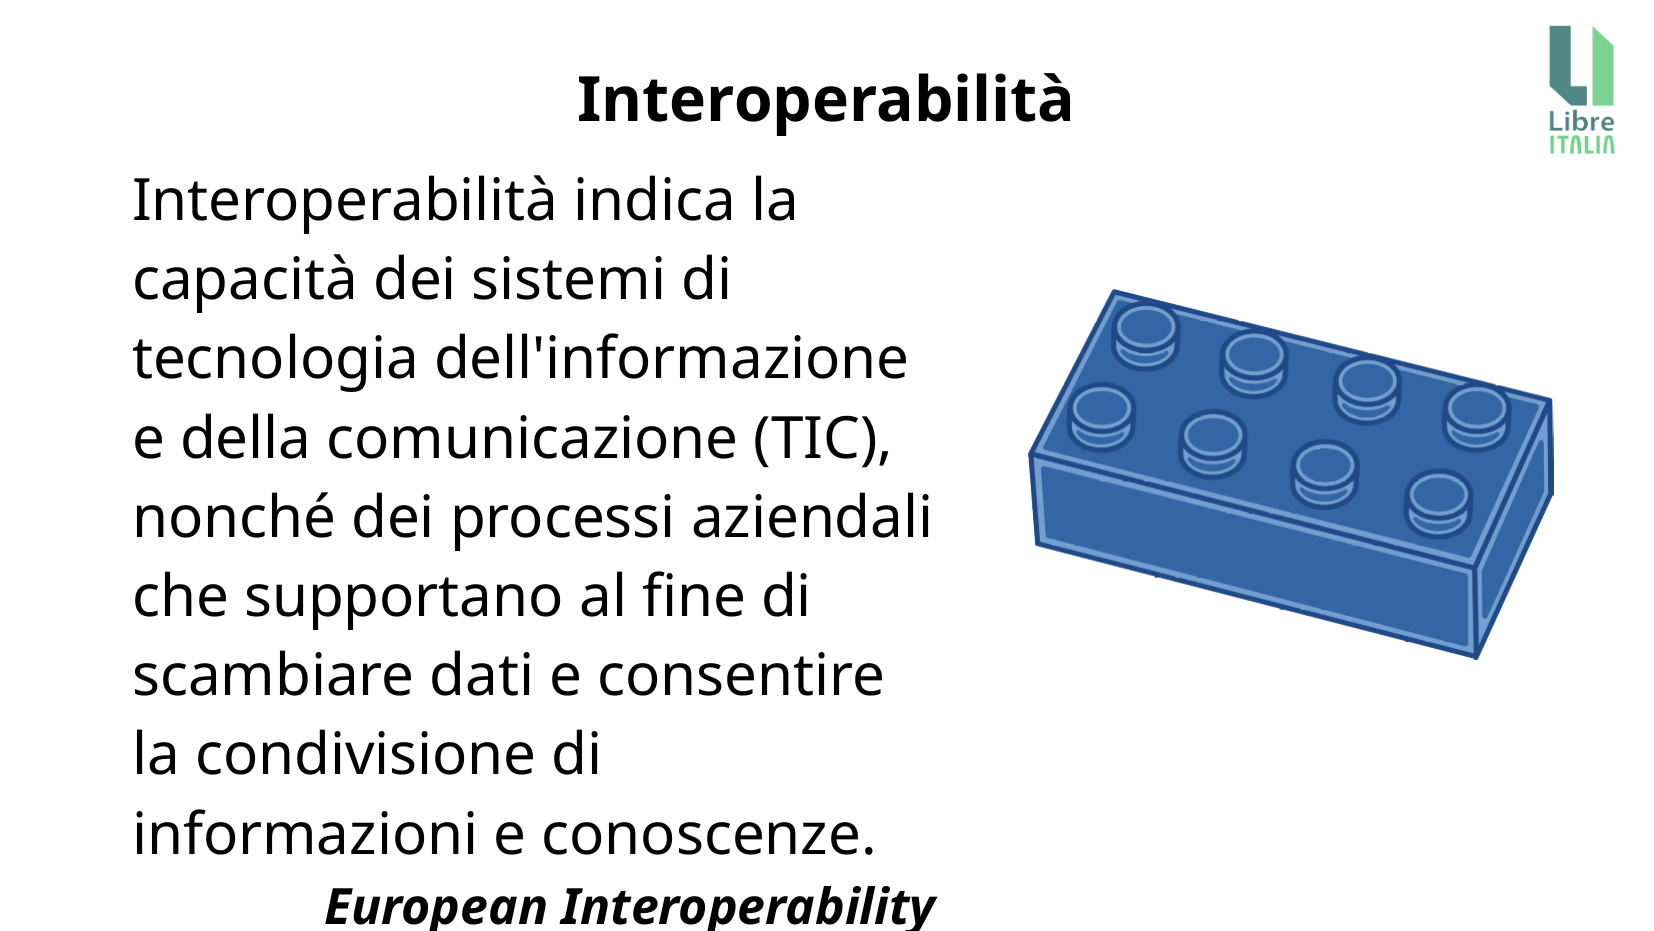

# Interoperabilità
Interoperabilità indica la capacità dei sistemi di tecnologia dell'informazione e della comunicazione (TIC), nonché dei processi aziendali che supportano al fine di scambiare dati e consentire la condivisione di informazioni e conoscenze.
European Interoperability
 Framework, IDABC